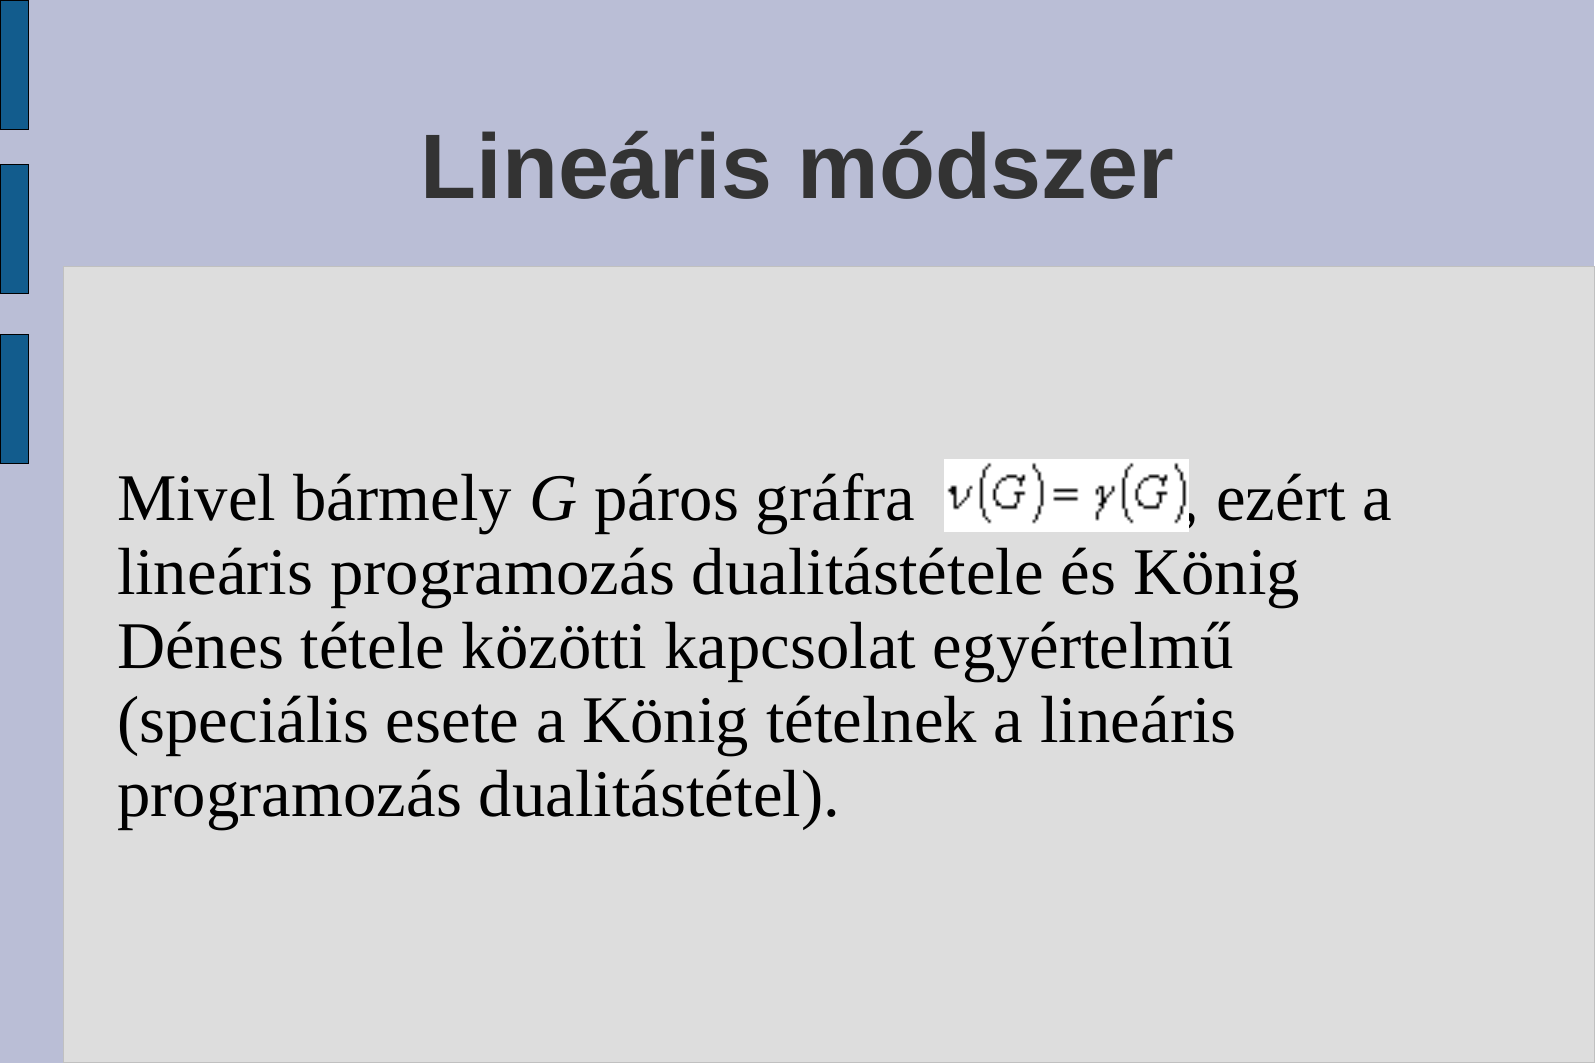

# Lineáris módszer
Mivel bármely G páros gráfra , ezért a lineáris programozás dualitástétele és König Dénes tétele közötti kapcsolat egyértelmű (speciális esete a König tételnek a lineáris programozás dualitástétel).